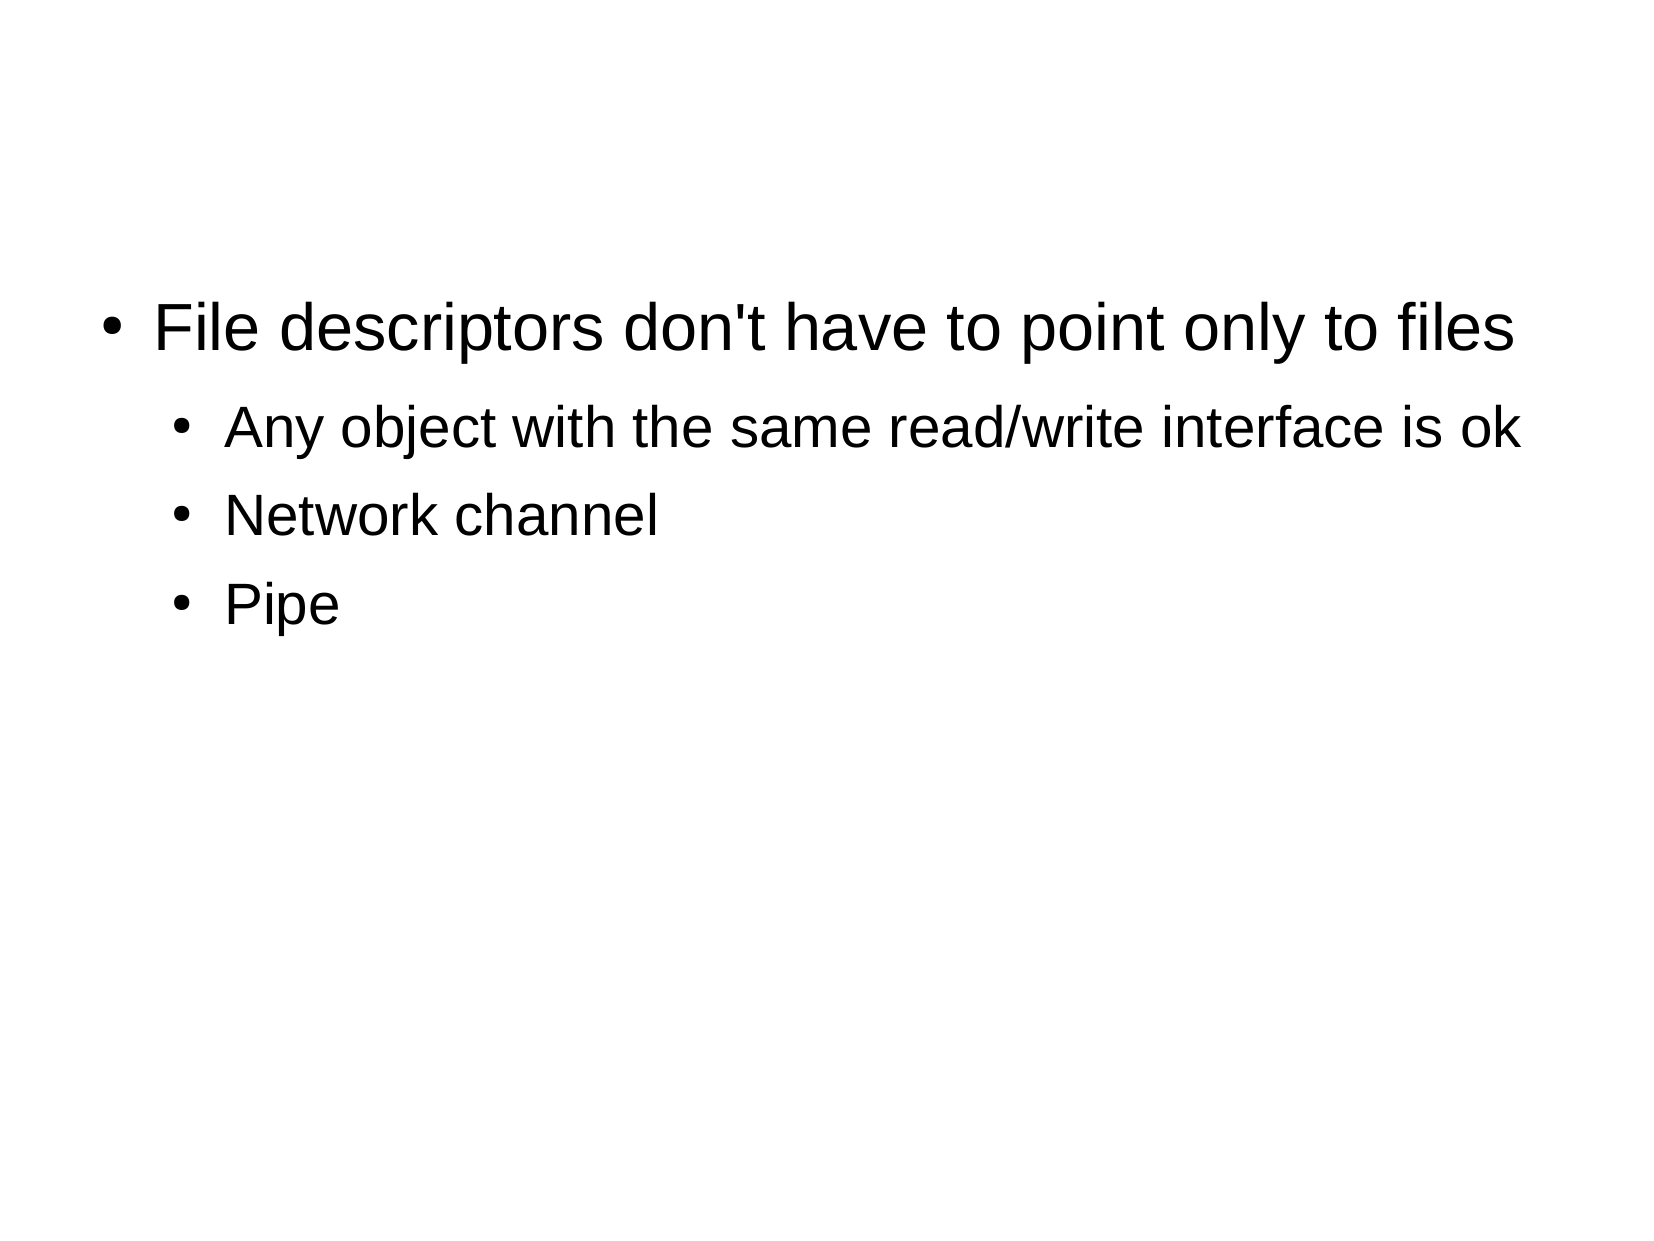

#
File descriptors don't have to point only to files
Any object with the same read/write interface is ok
Network channel
Pipe